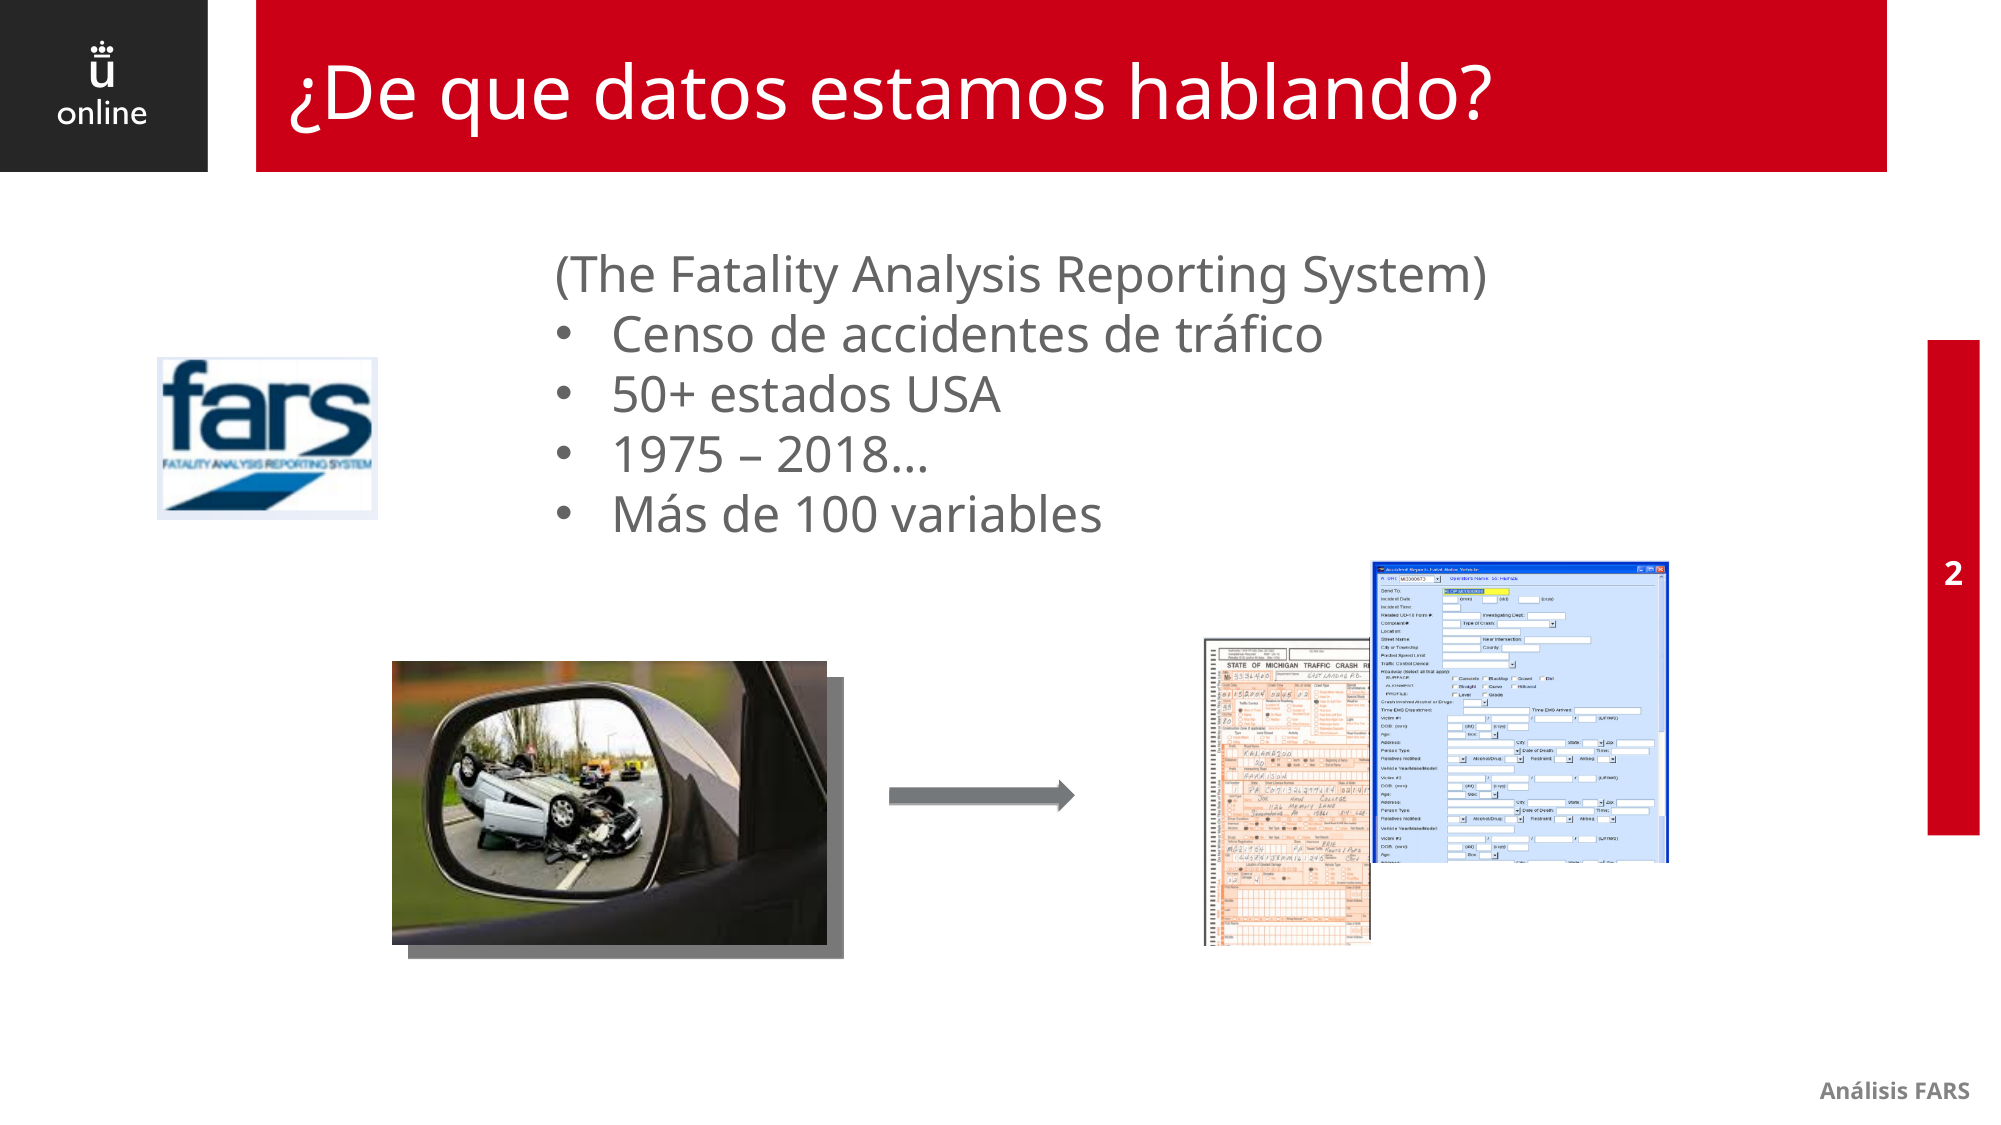

# ¿De que datos estamos hablando?
(The Fatality Analysis Reporting System)
Censo de accidentes de tráfico
50+ estados USA
1975 – 2018…
Más de 100 variables
Análisis FARS